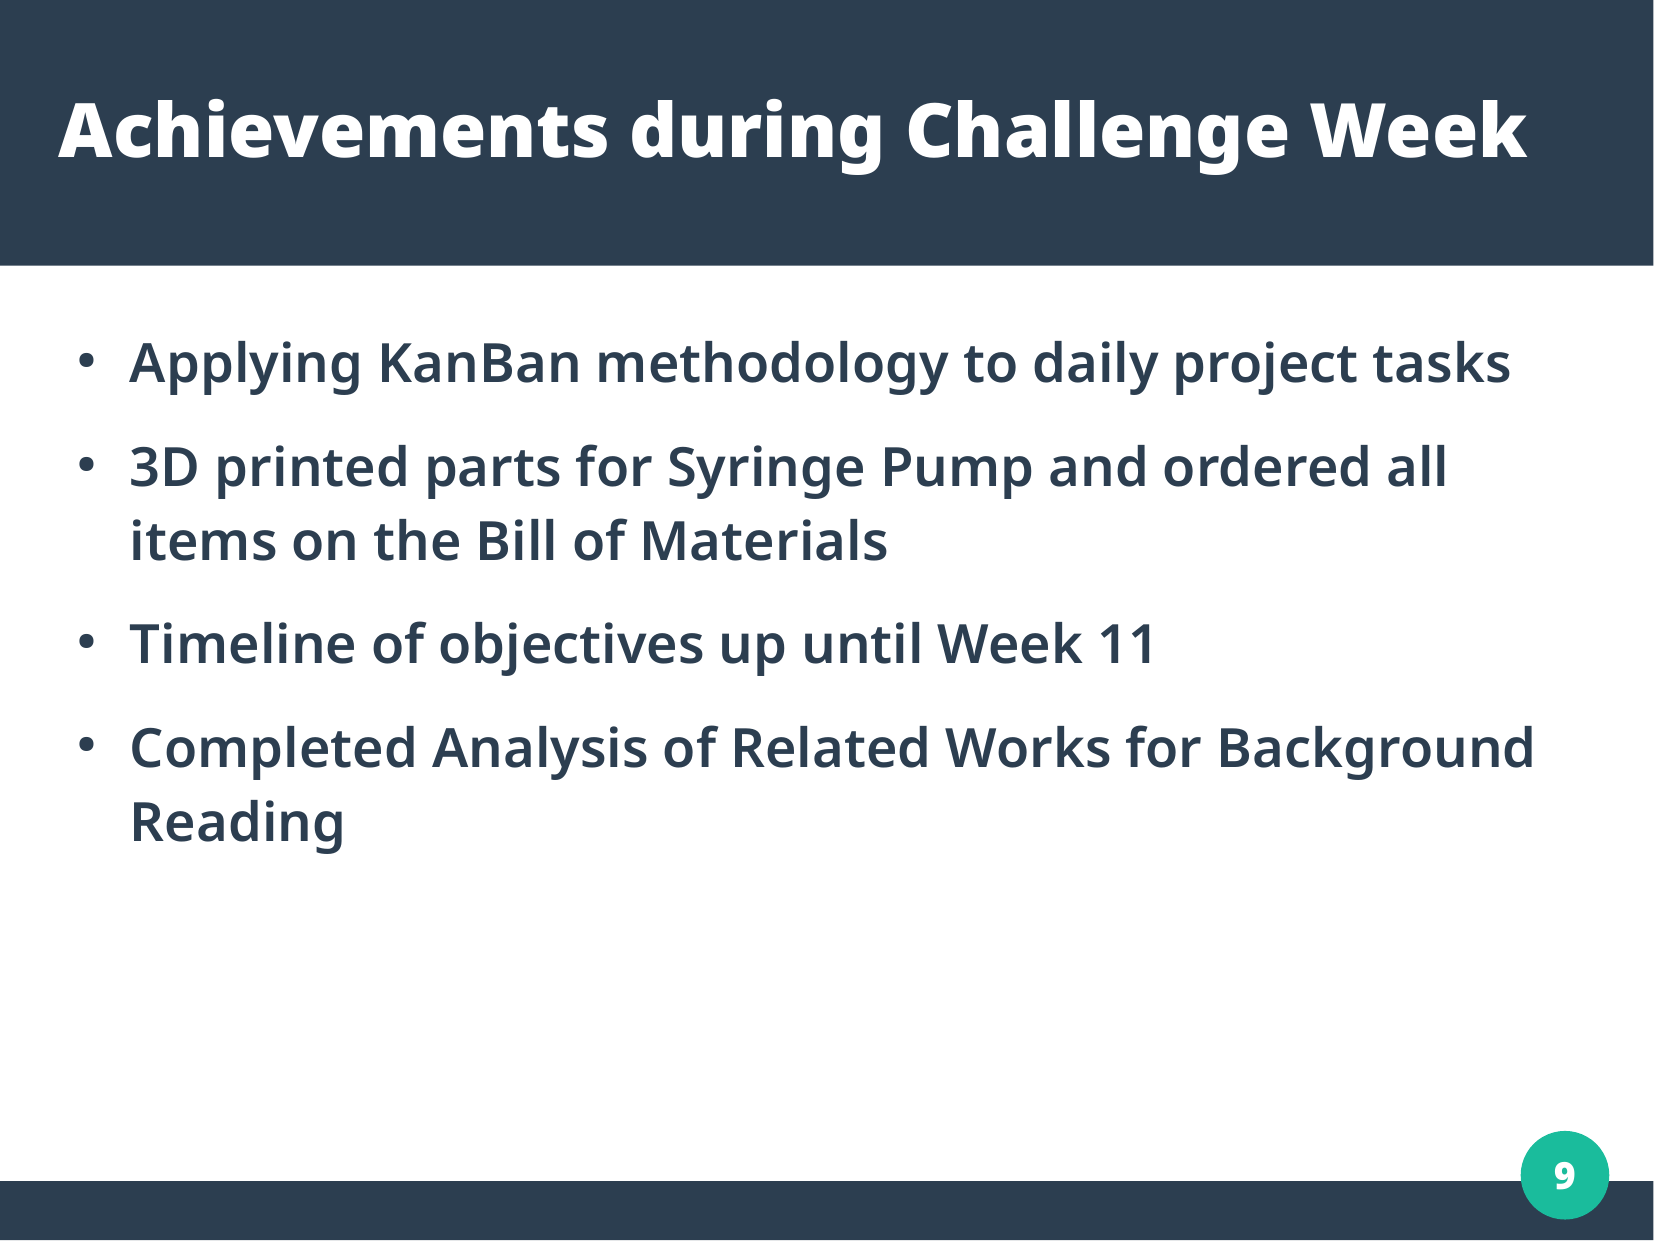

# Achievements during Challenge Week
Applying KanBan methodology to daily project tasks
3D printed parts for Syringe Pump and ordered all items on the Bill of Materials
Timeline of objectives up until Week 11
Completed Analysis of Related Works for Background Reading
9